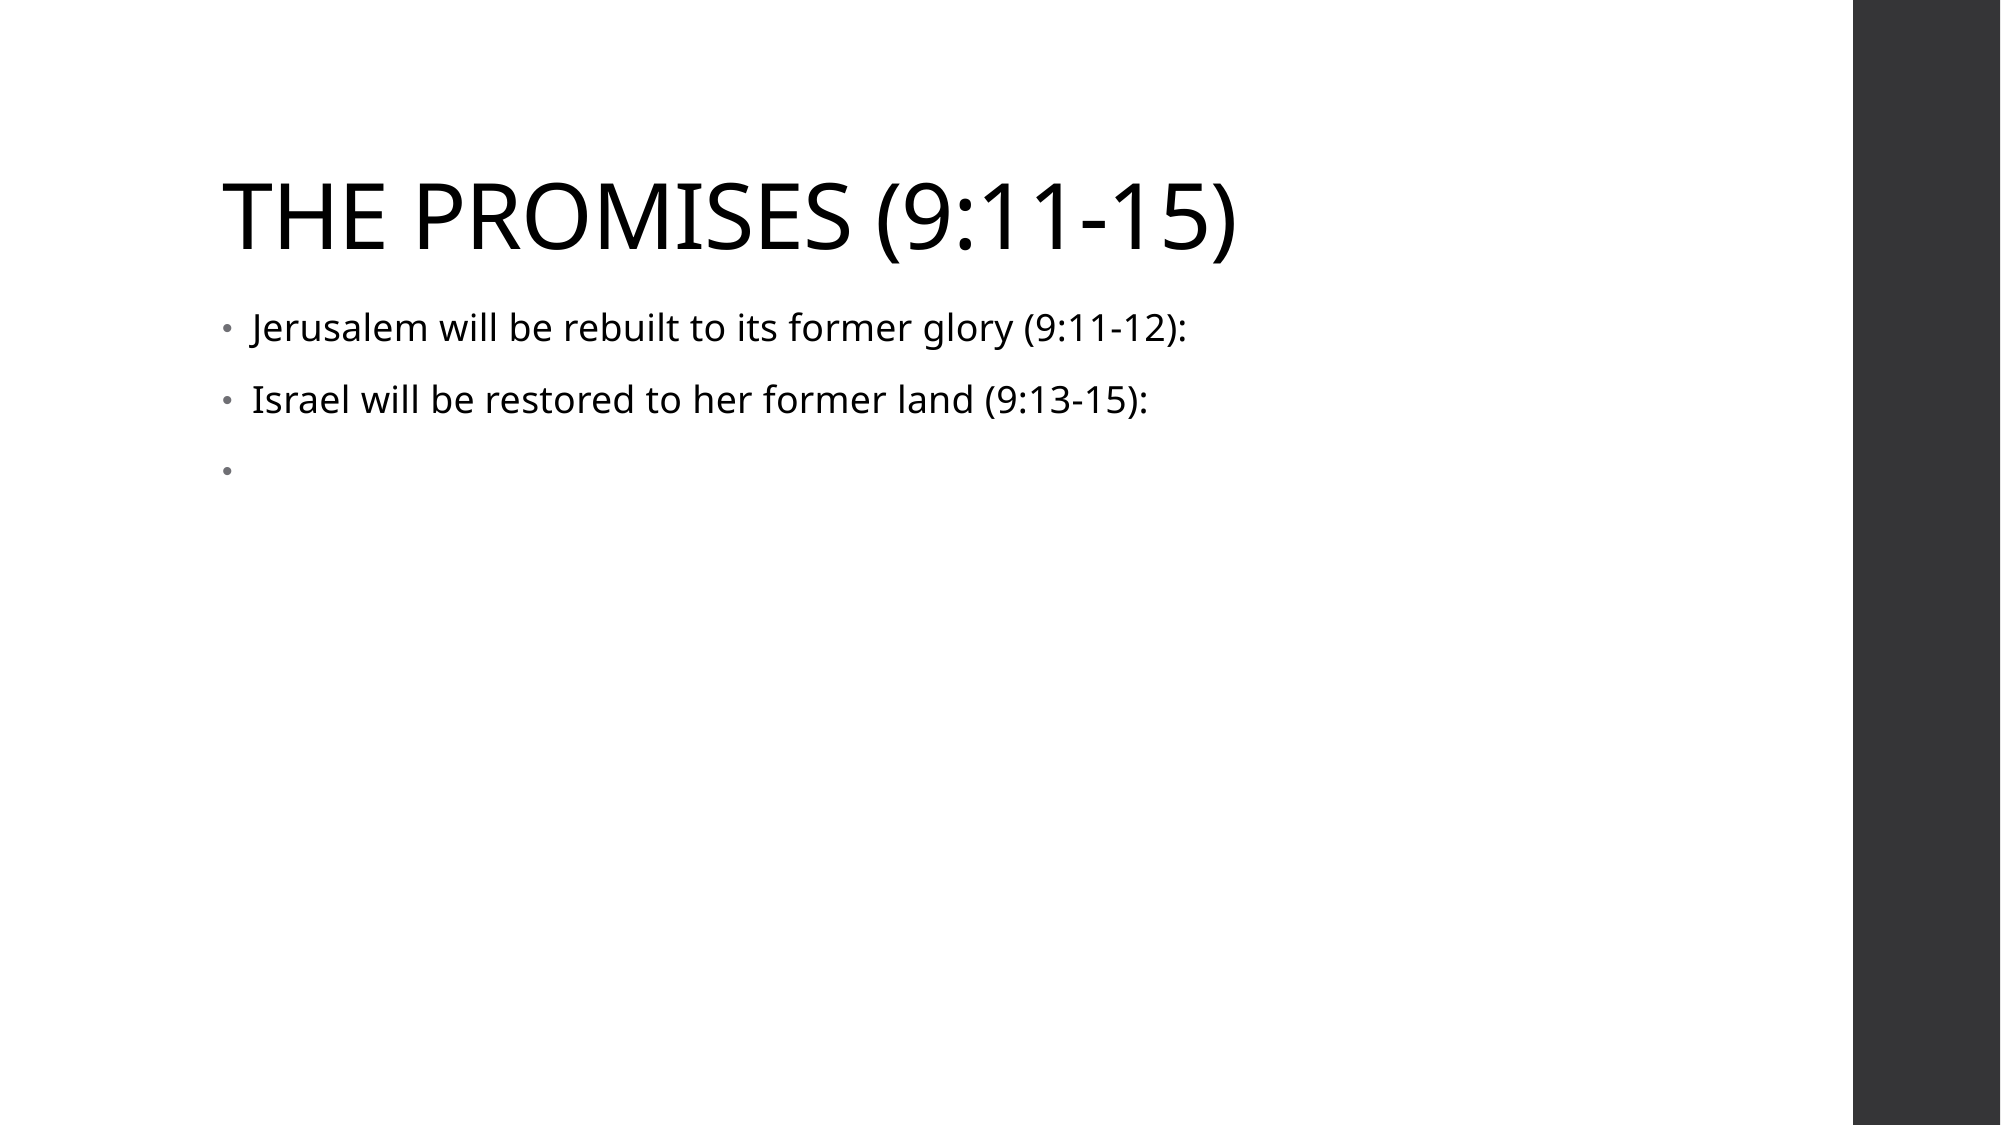

# THE PROMISES (9:11-15)
Jerusalem will be rebuilt to its former glory (9:11-12):
Israel will be restored to her former land (9:13-15):